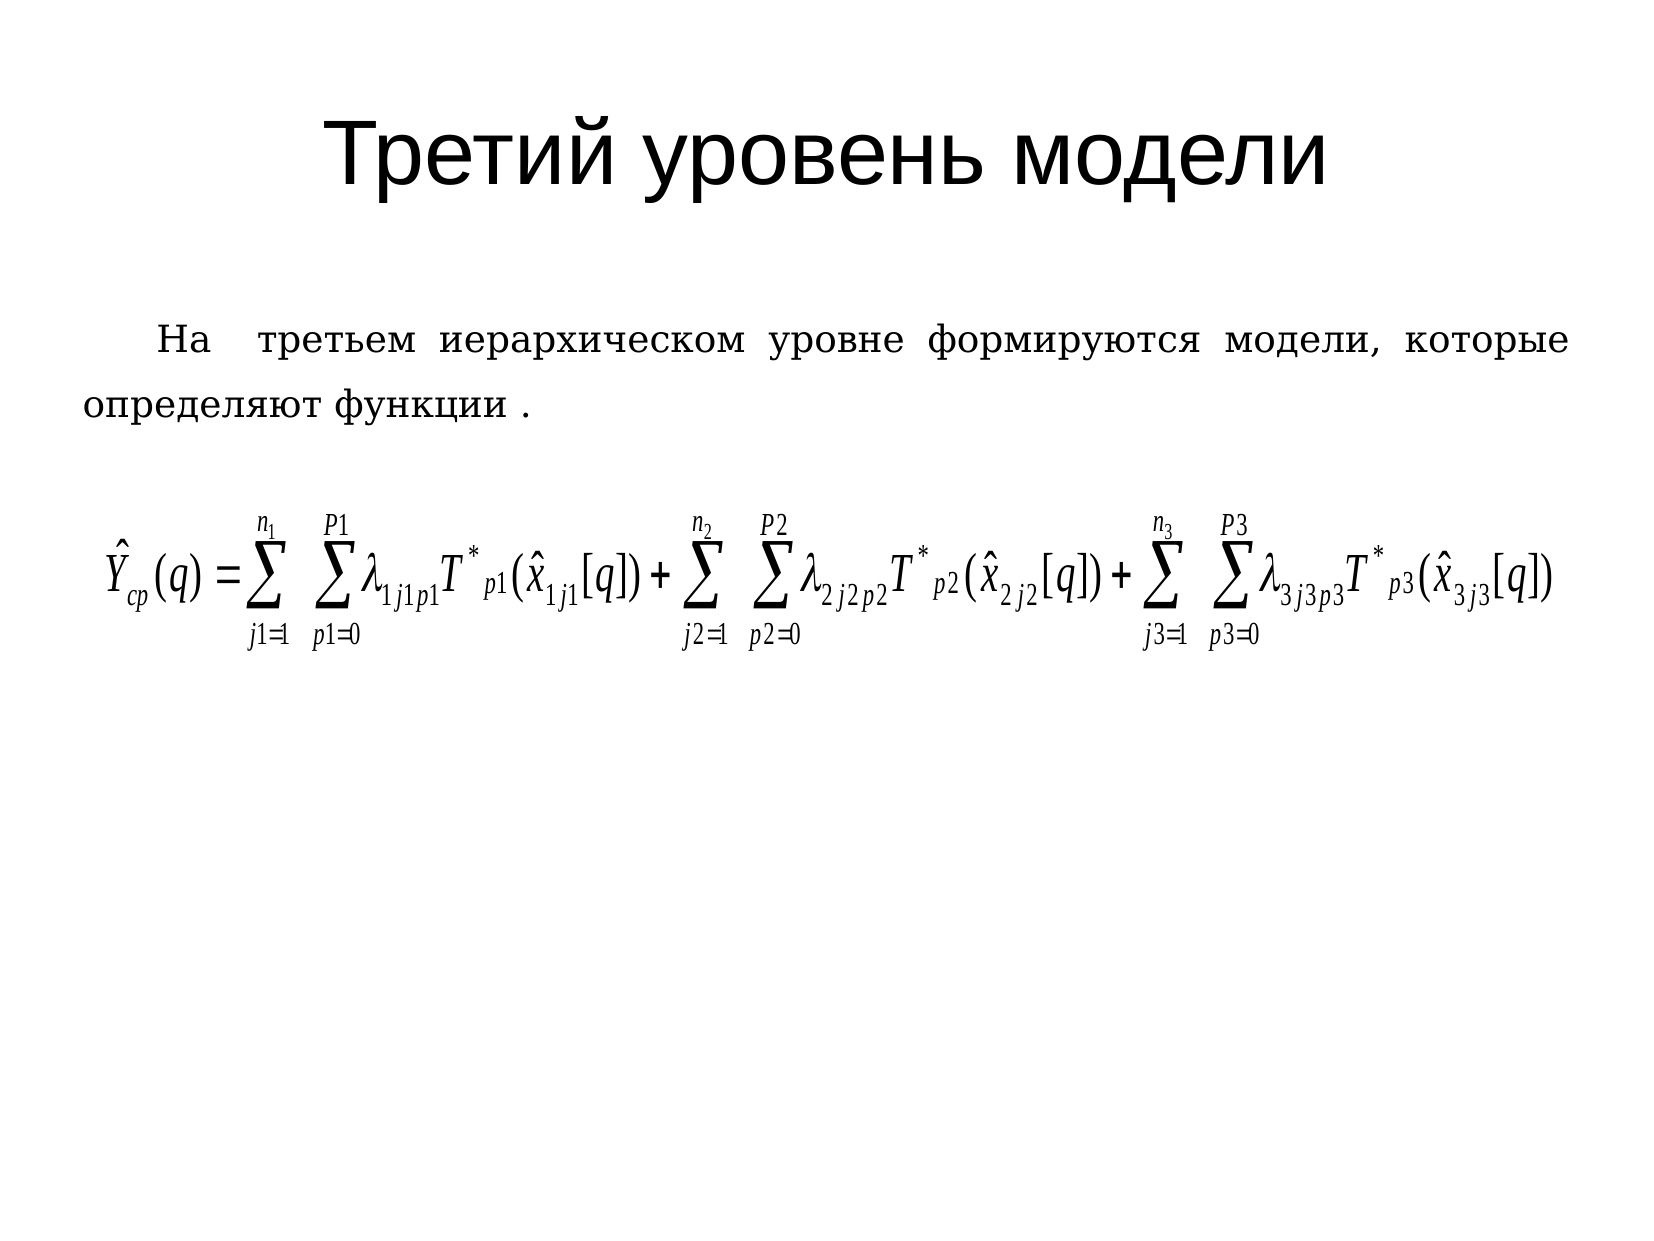

# Третий уровень модели
На третьем иерархическом уровне формируются модели, которые определяют функции .